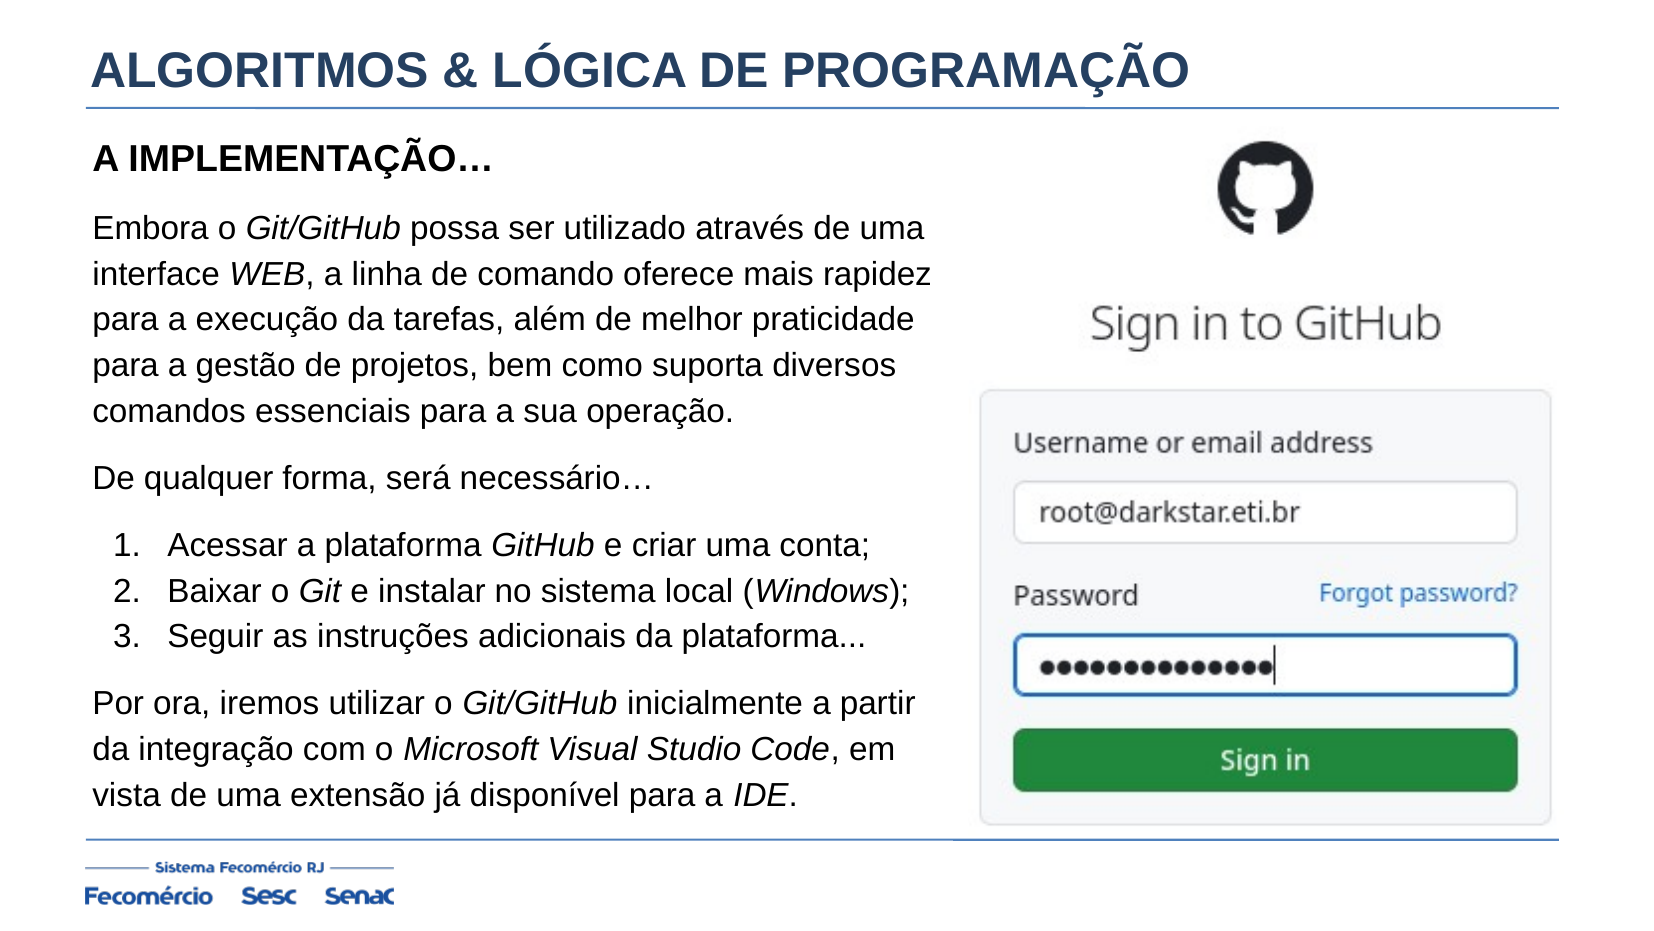

ALGORITMOS & LÓGICA DE PROGRAMAÇÃO
A IMPLEMENTAÇÃO…
Embora o Git/GitHub possa ser utilizado através de uma interface WEB, a linha de comando oferece mais rapidez para a execução da tarefas, além de melhor praticidade para a gestão de projetos, bem como suporta diversos comandos essenciais para a sua operação.
De qualquer forma, será necessário…
Acessar a plataforma GitHub e criar uma conta;
Baixar o Git e instalar no sistema local (Windows);
Seguir as instruções adicionais da plataforma...
Por ora, iremos utilizar o Git/GitHub inicialmente a partir da integração com o Microsoft Visual Studio Code, em vista de uma extensão já disponível para a IDE.